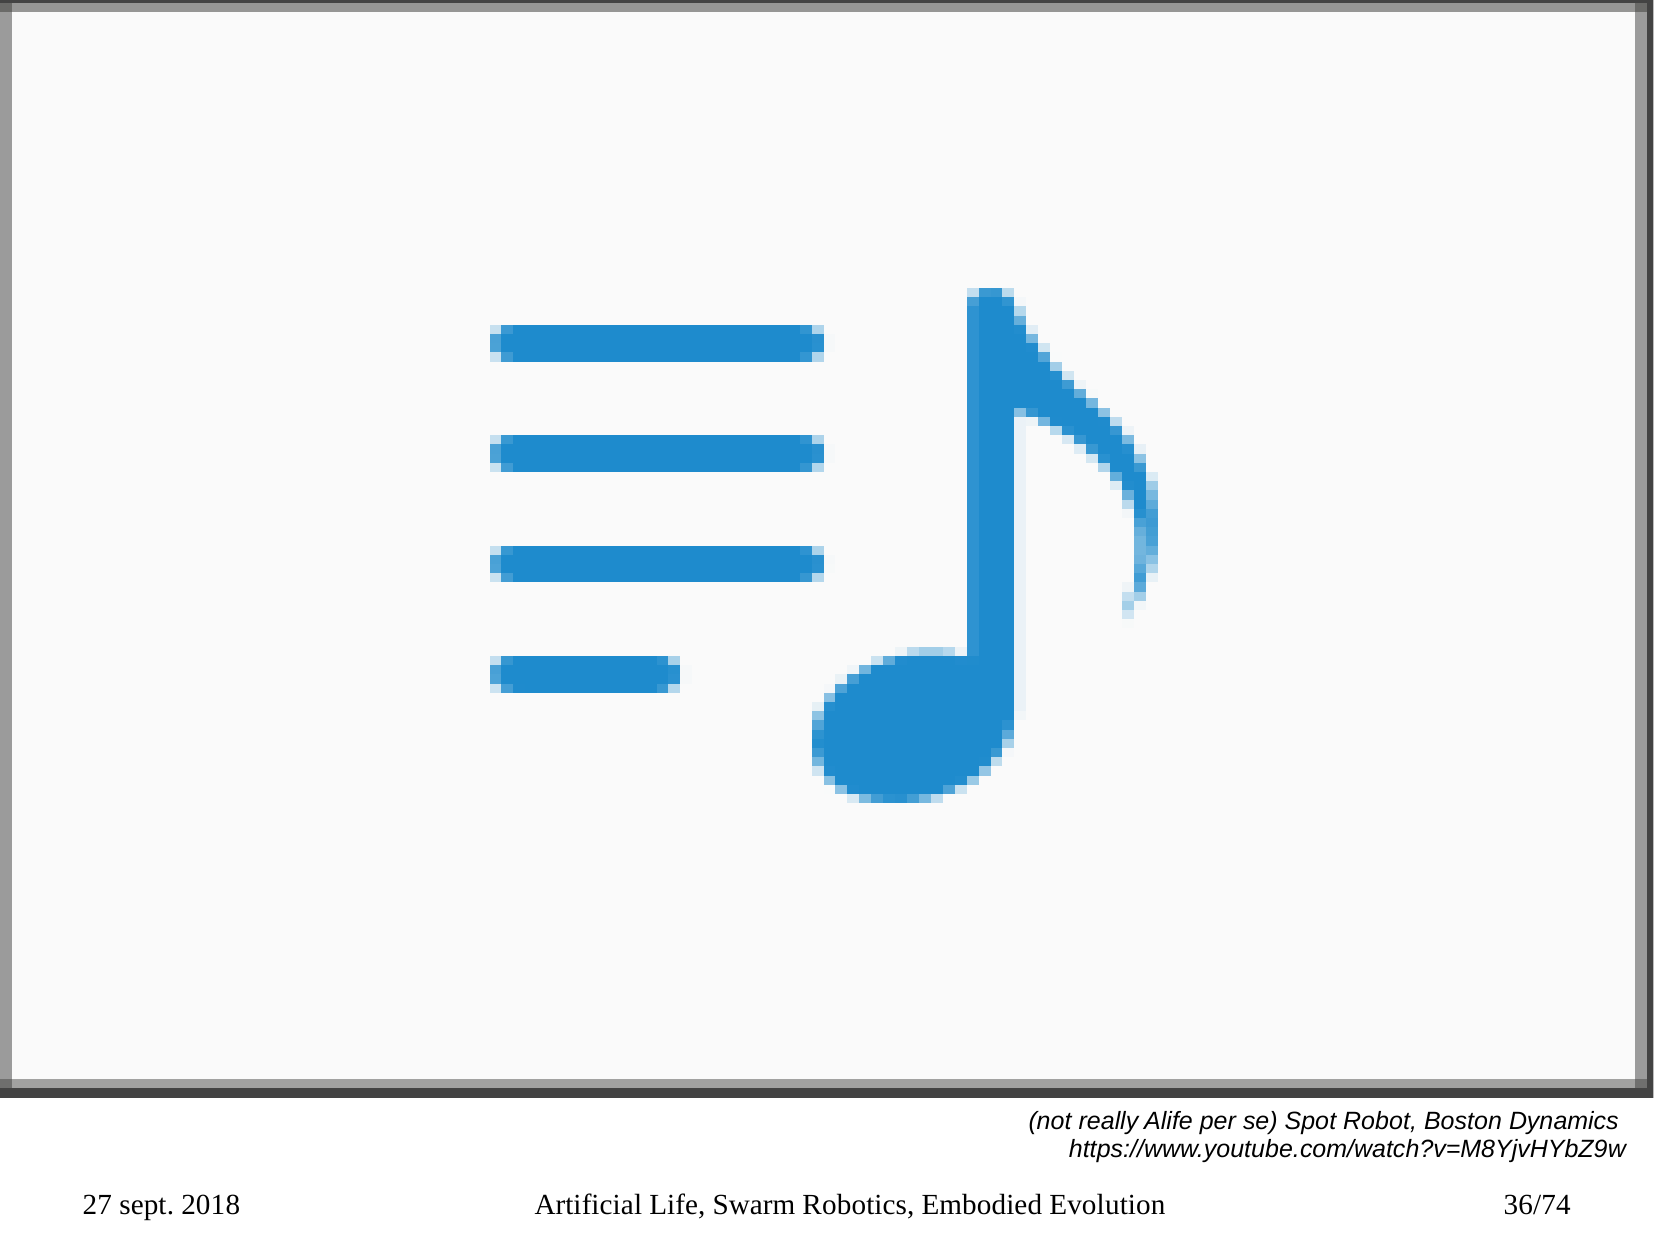

(not really Alife per se) Spot Robot, Boston Dynamics
https://www.youtube.com/watch?v=M8YjvHYbZ9w
27 sept. 2018
Artificial Life, Swarm Robotics, Embodied Evolution
36